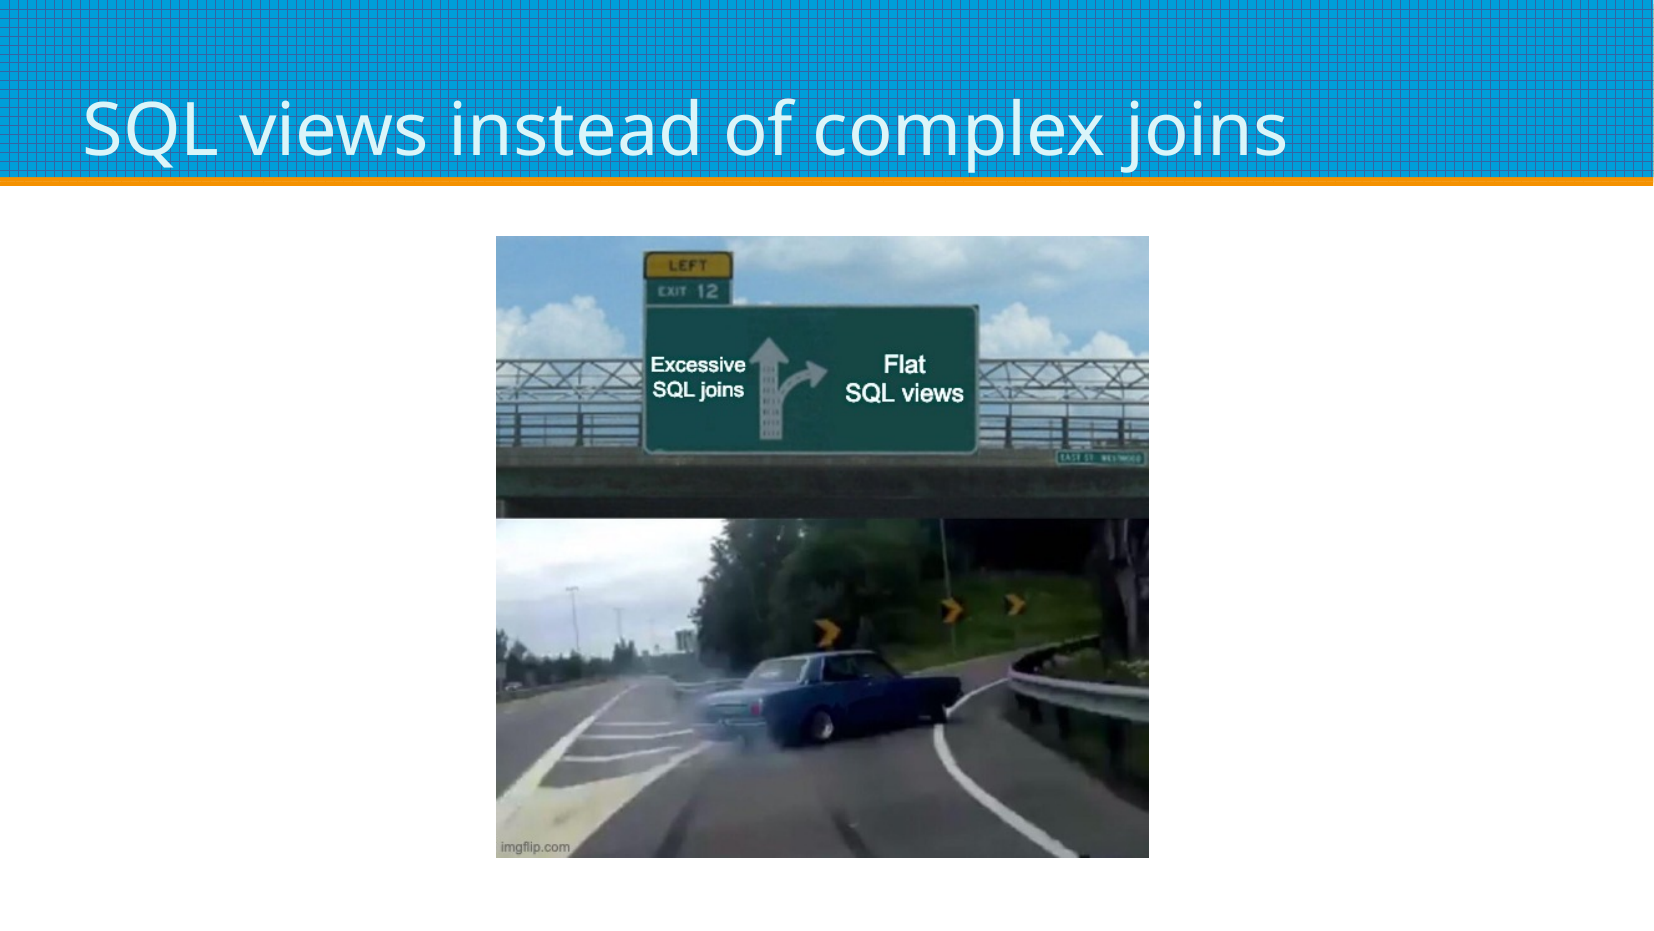

# SQL views instead of complex joins